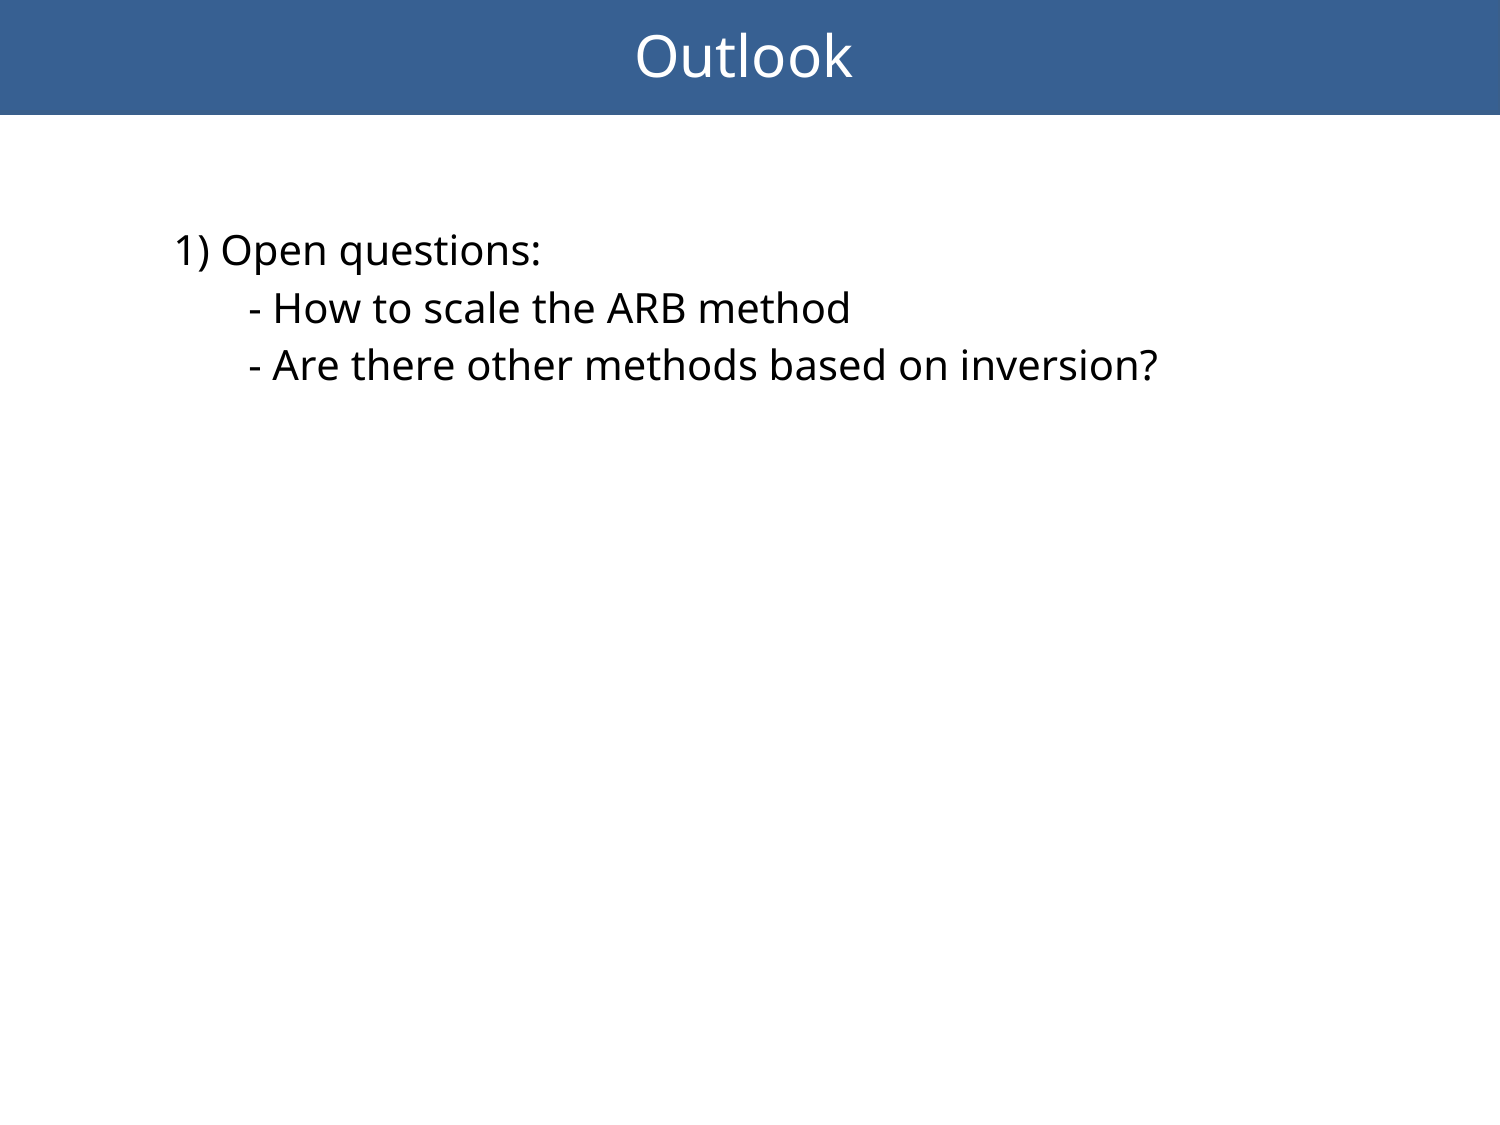

Outlook
1) Open questions:
	- How to scale the ARB method
	- Are there other methods based on inversion?